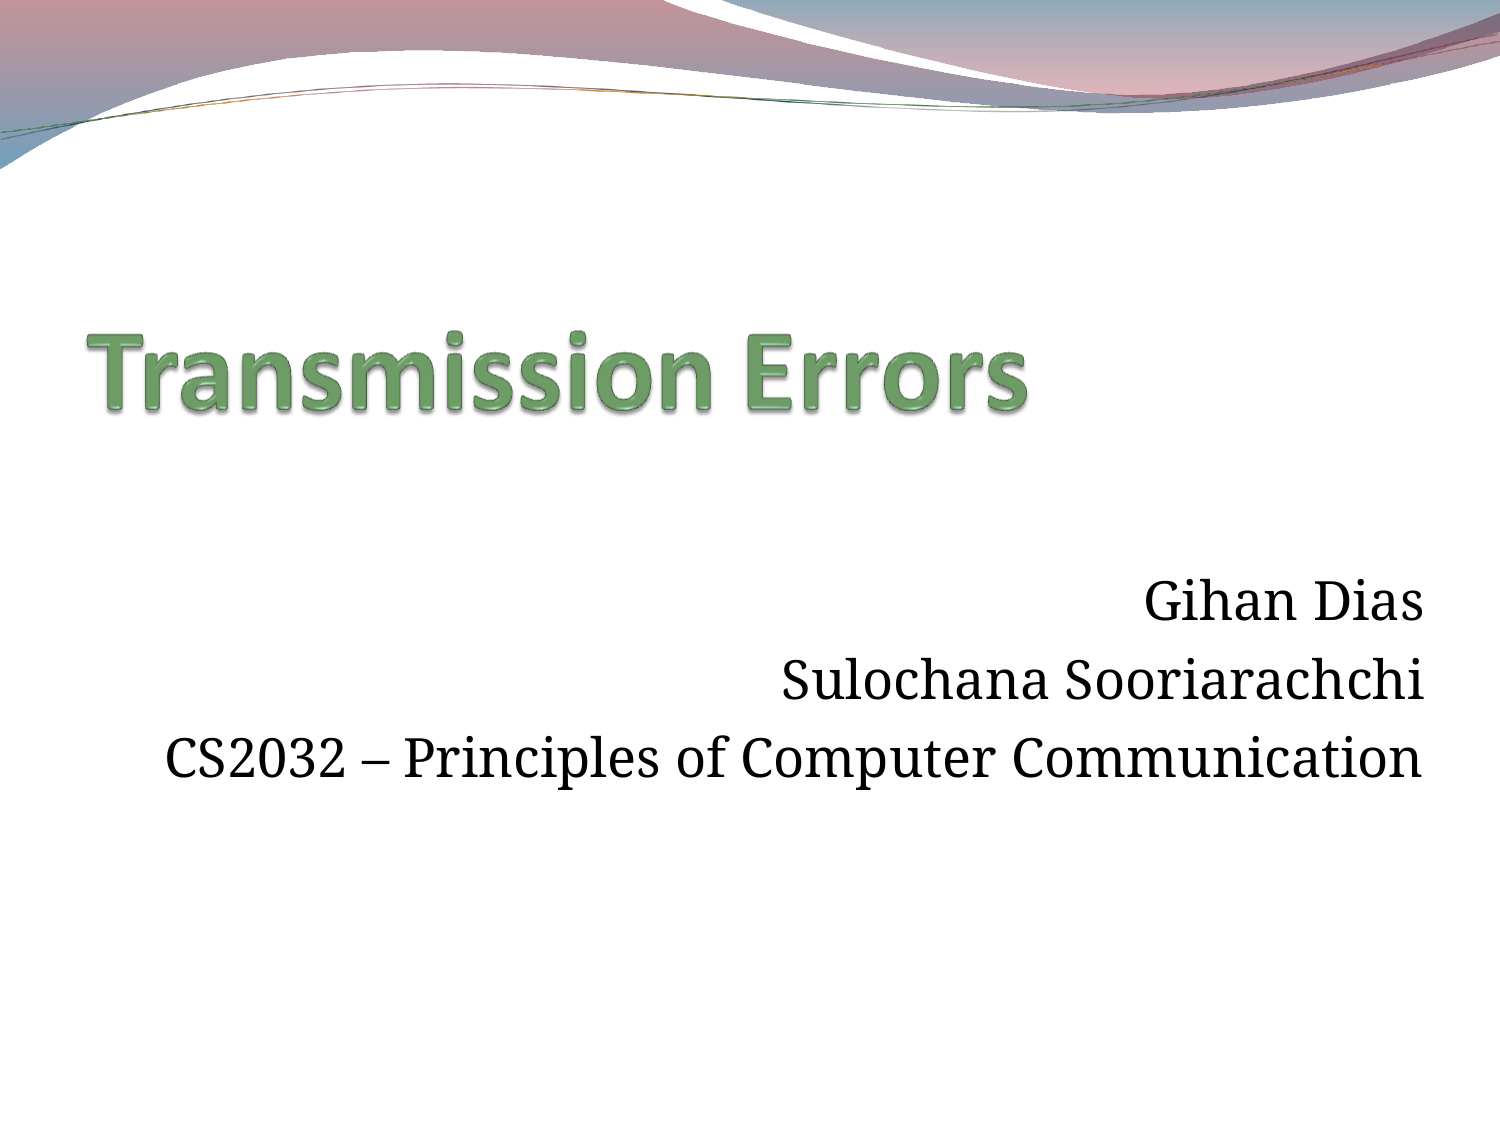

#
Gihan Dias
Sulochana Sooriarachchi
CS2032 – Principles of Computer Communication